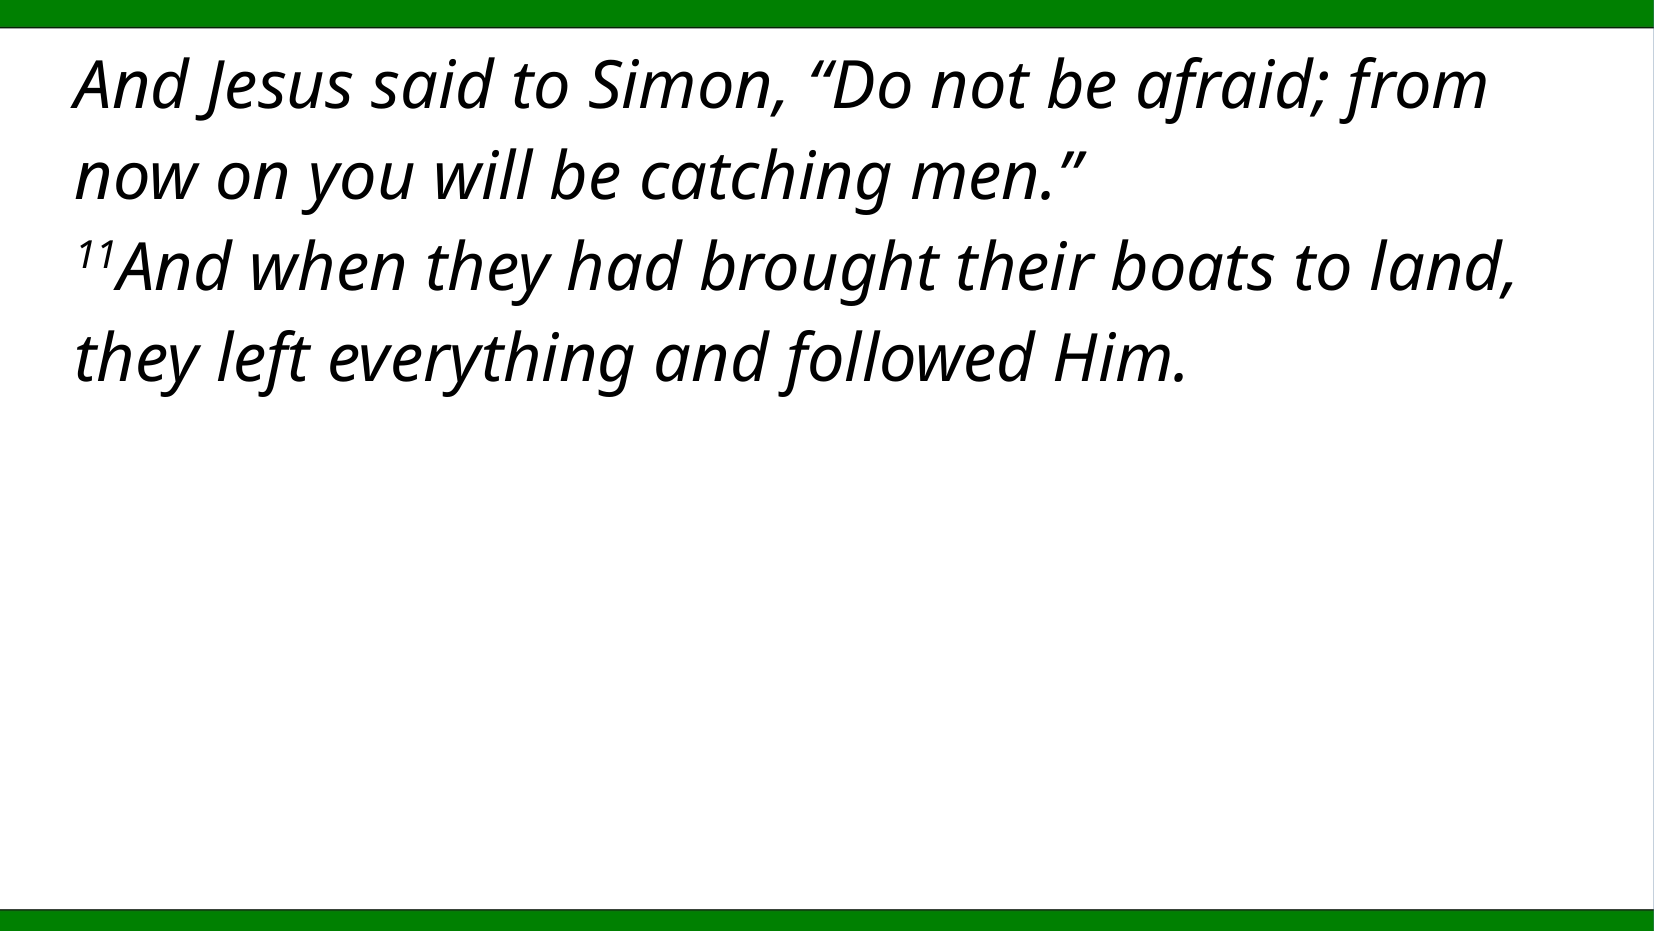

And Jesus said to Simon, “Do not be afraid; from now on you will be catching men.”
11And when they had brought their boats to land, they left everything and followed Him.